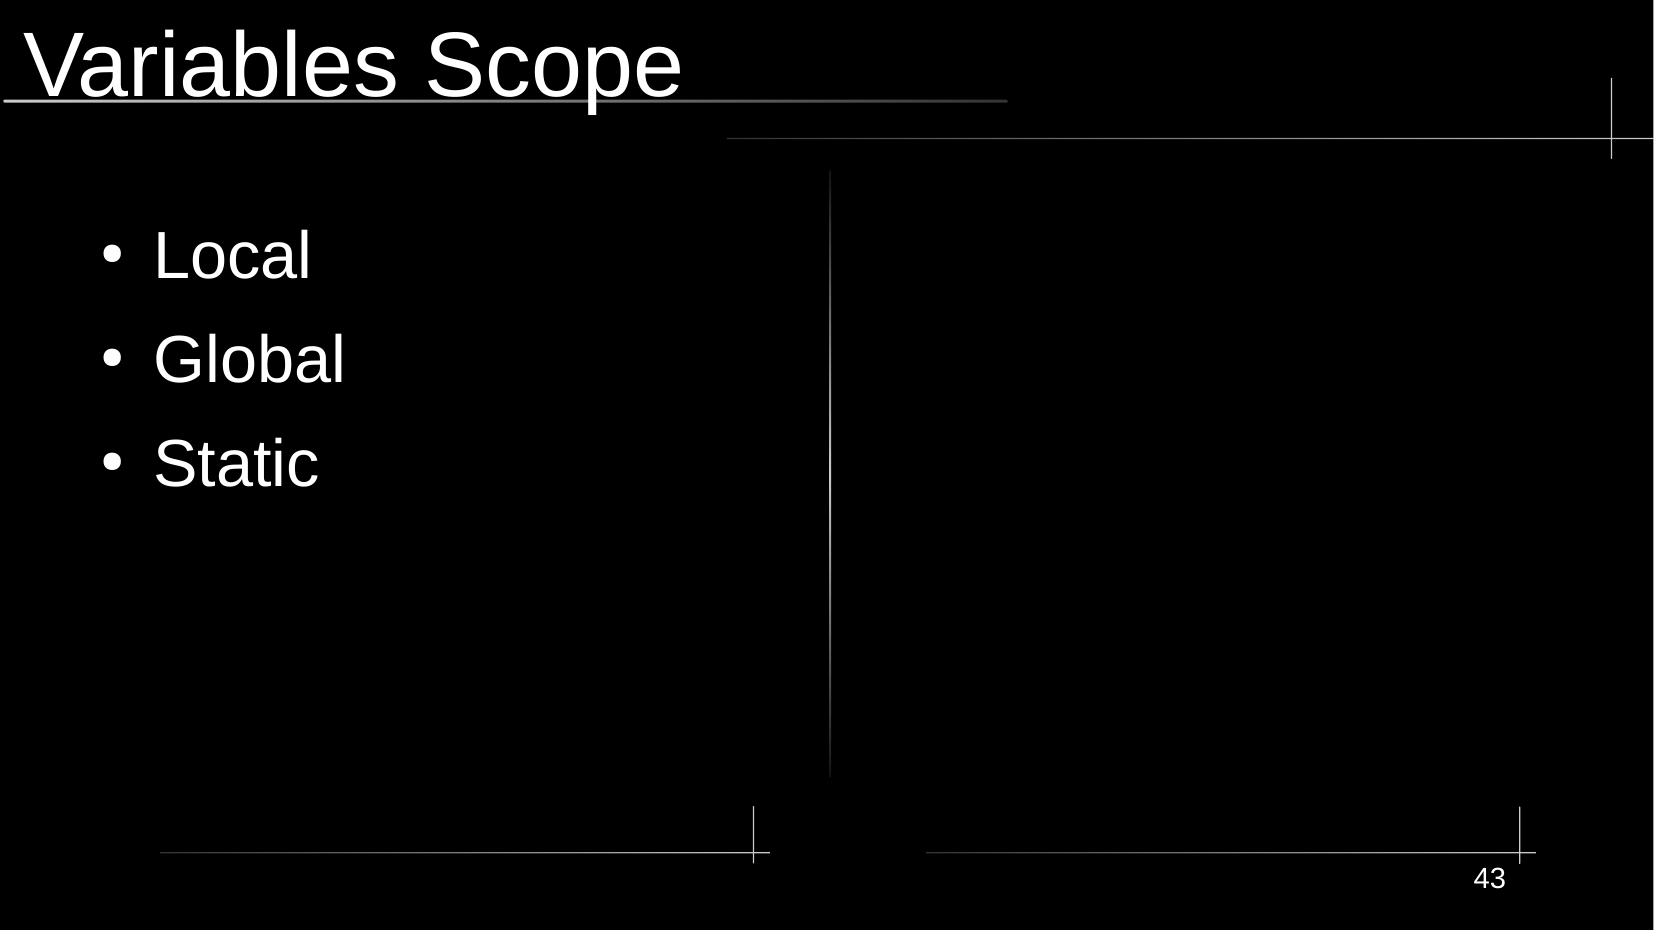

# Variables Scope
Local
Global
Static
43